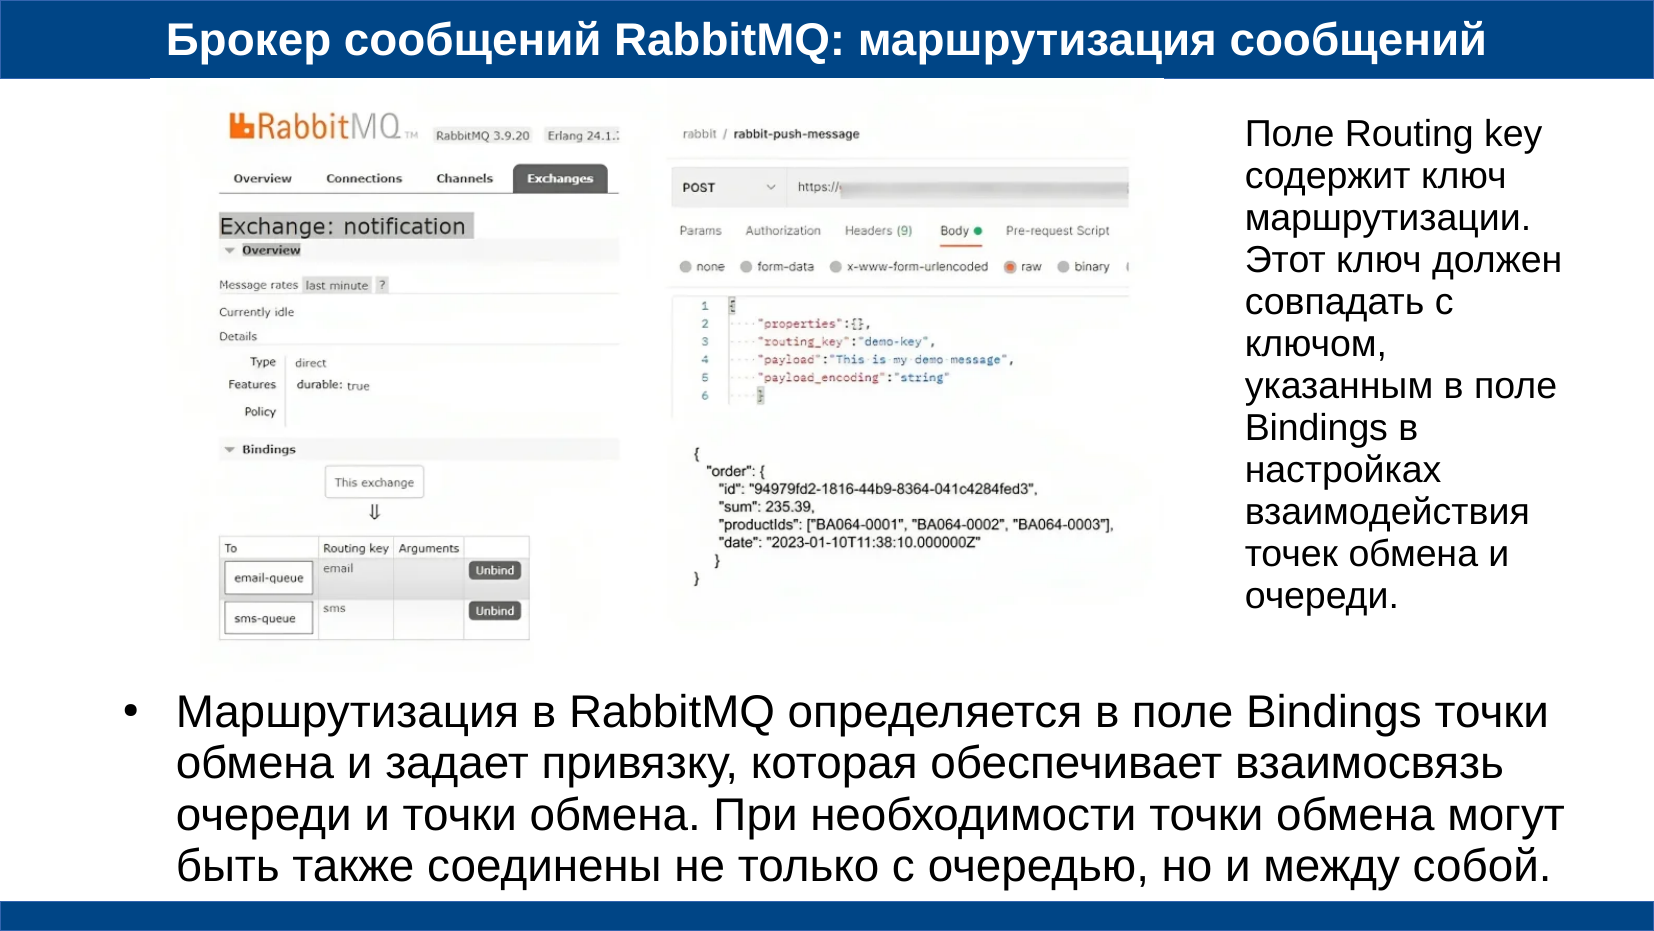

# Брокер сообщений RabbitMQ: маршрутизация сообщений
Поле Routing key содержит ключ маршрутизации.
Этот ключ должен совпадать с ключом, указанным в поле Bindings в настройках взаимодействия точек обмена и очереди.
Маршрутизация в RabbitMQ определяется в поле Bindings точки обмена и задает привязку, которая обеспечивает взаимосвязь очереди и точки обмена. При необходимости точки обмена могут быть также соединены не только с очередью, но и между собой.